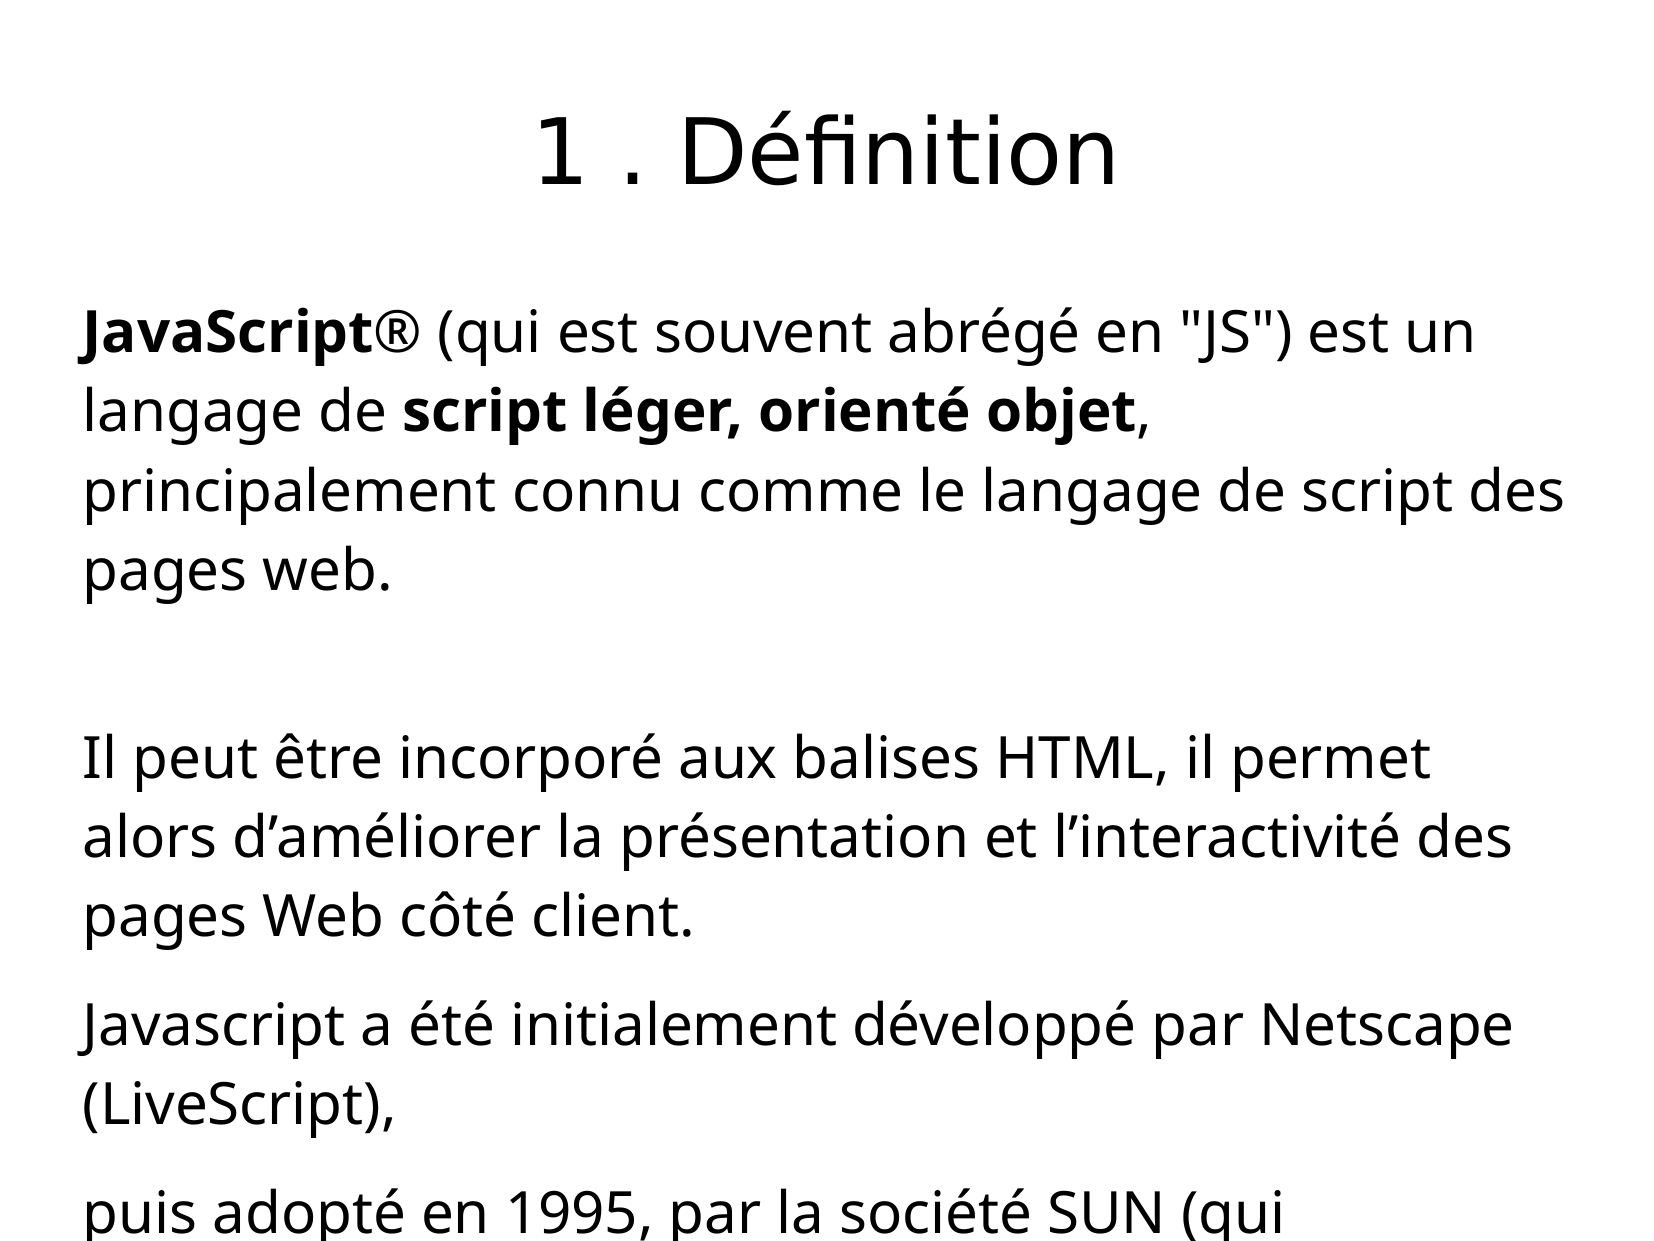

# 1 . Définition
JavaScript® (qui est souvent abrégé en "JS") est un langage de script léger, orienté objet, principalement connu comme le langage de script des pages web.
Il peut être incorporé aux balises HTML, il permet alors d’améliorer la présentation et l’interactivité des pages Web côté client.
Javascript a été initialement développé par Netscape (LiveScript),
puis adopté en 1995, par la société SUN (qui développa aussi Java), pour prendre le nom de Javascript.